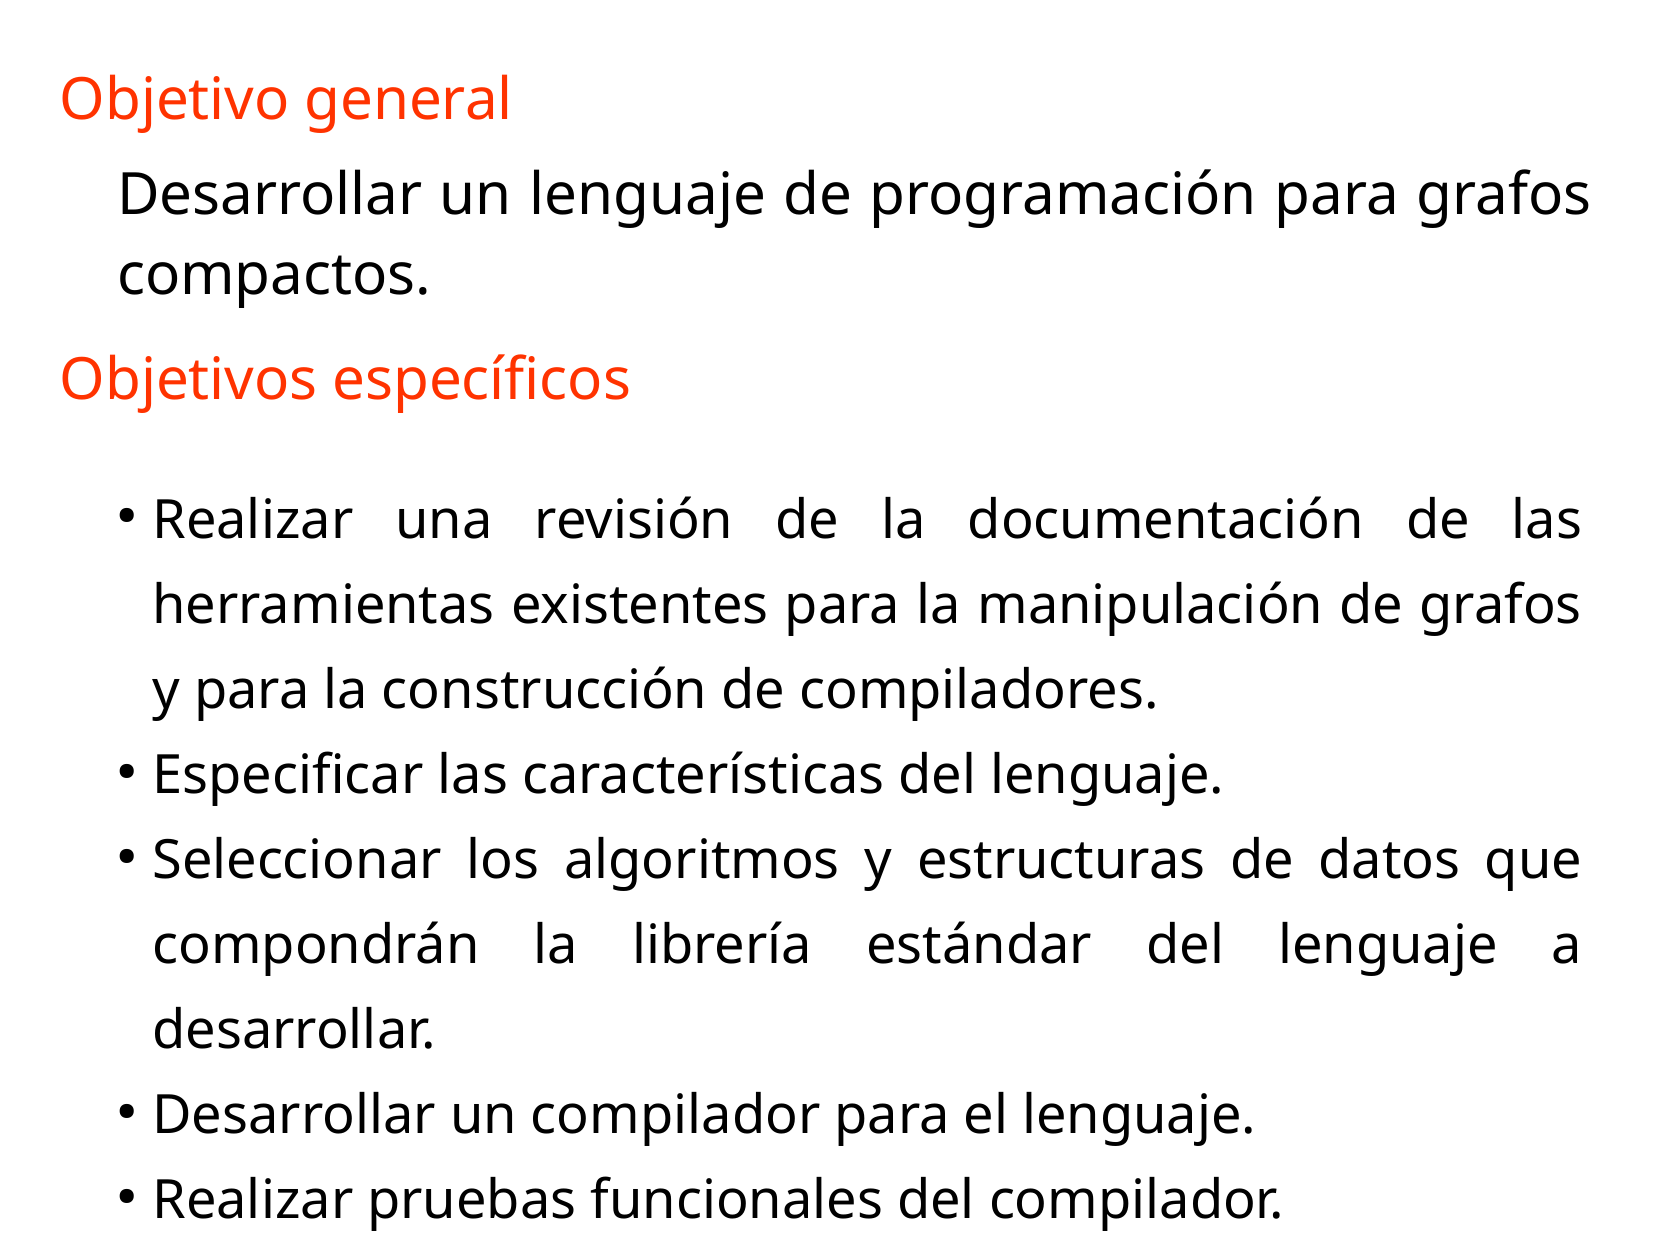

Objetivo general
Desarrollar un lenguaje de programación para grafos compactos.
Objetivos específicos
Realizar una revisión de la documentación de las herramientas existentes para la manipulación de grafos y para la construcción de compiladores.
Especificar las características del lenguaje.
Seleccionar los algoritmos y estructuras de datos que compondrán la librería estándar del lenguaje a desarrollar.
Desarrollar un compilador para el lenguaje.
Realizar pruebas funcionales del compilador.